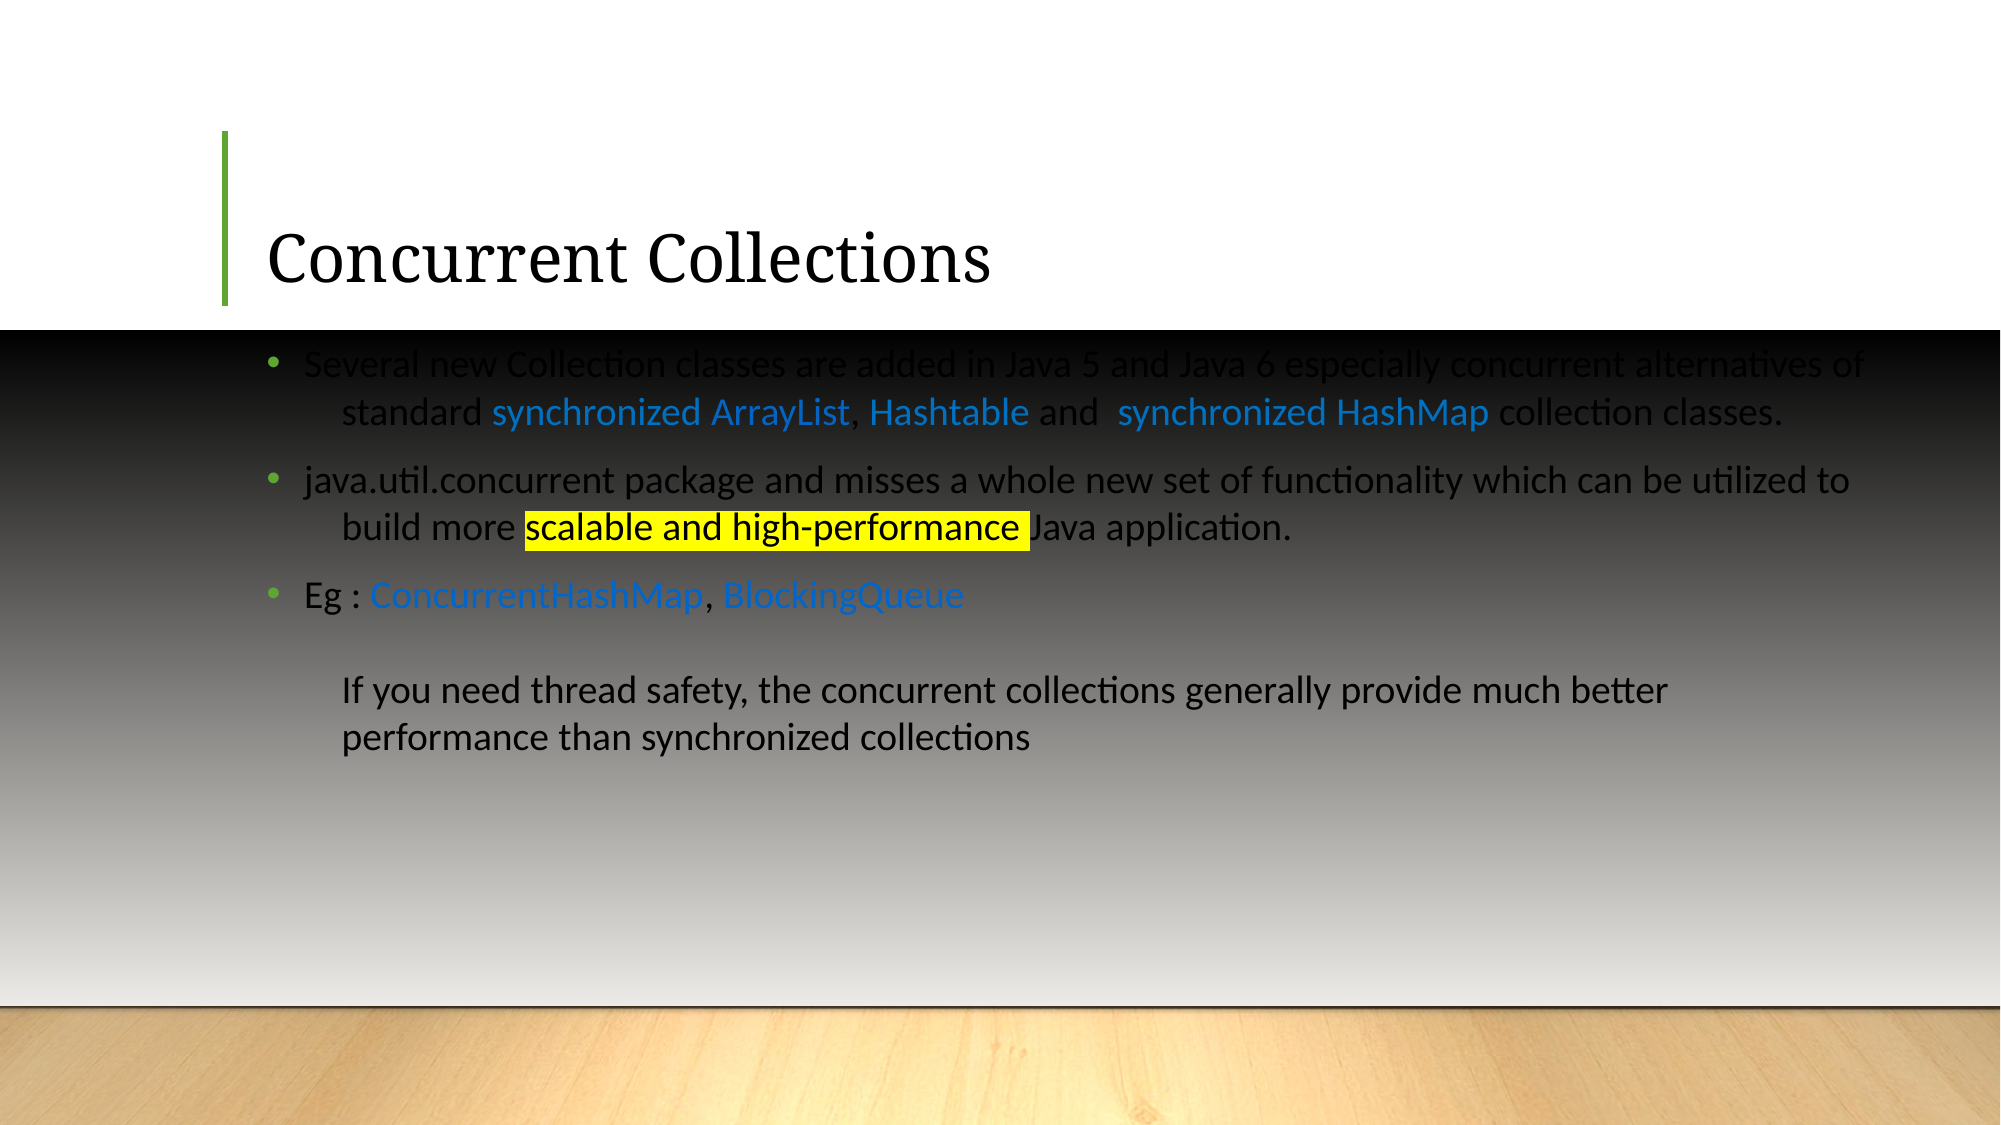

# Concurrent Collections
Several new Collection classes are added in Java 5 and Java 6 especially concurrent alternatives of standard synchronized ArrayList, Hashtable and  synchronized HashMap collection classes.
java.util.concurrent package and misses a whole new set of functionality which can be utilized to build more scalable and high-performance Java application.
Eg : ConcurrentHashMap, BlockingQueue
If you need thread safety, the concurrent collections generally provide much better performance than synchronized collections